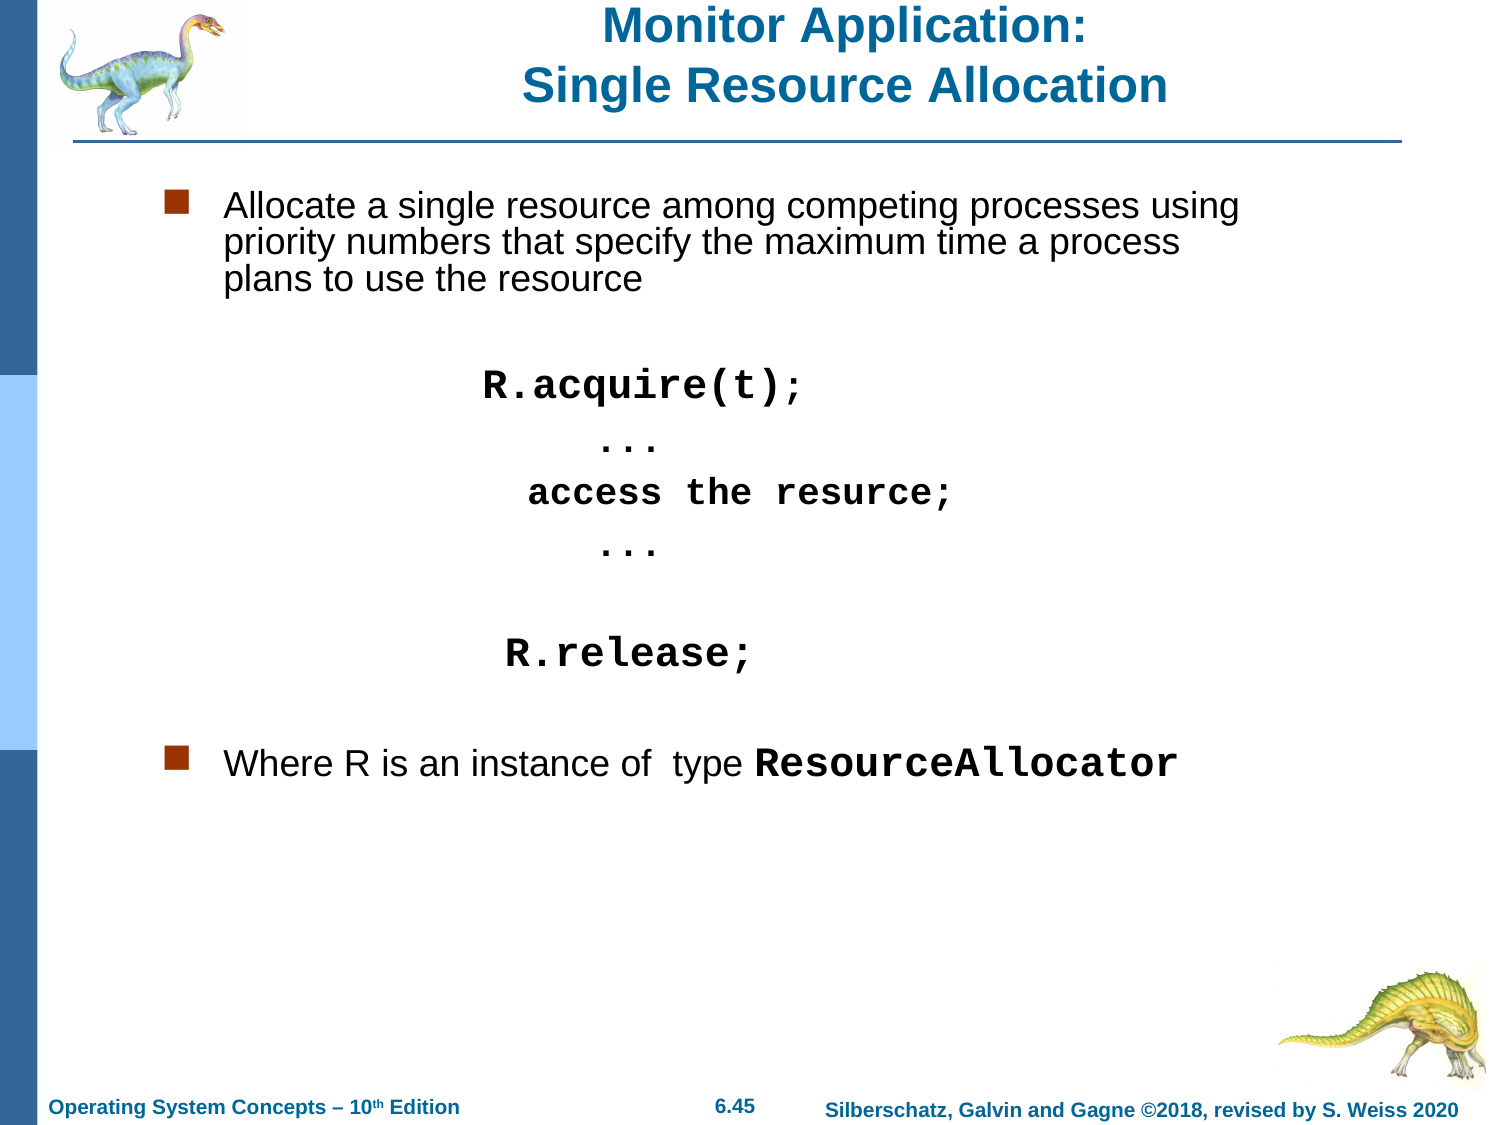

Monitor Application:
Single Resource Allocation
# Allocate a single resource among competing processes using priority numbers that specify the maximum time a process plans to use the resource
 R.acquire(t);
 ...
 access the resurce;
 ...
 R.release;
Where R is an instance of type ResourceAllocator